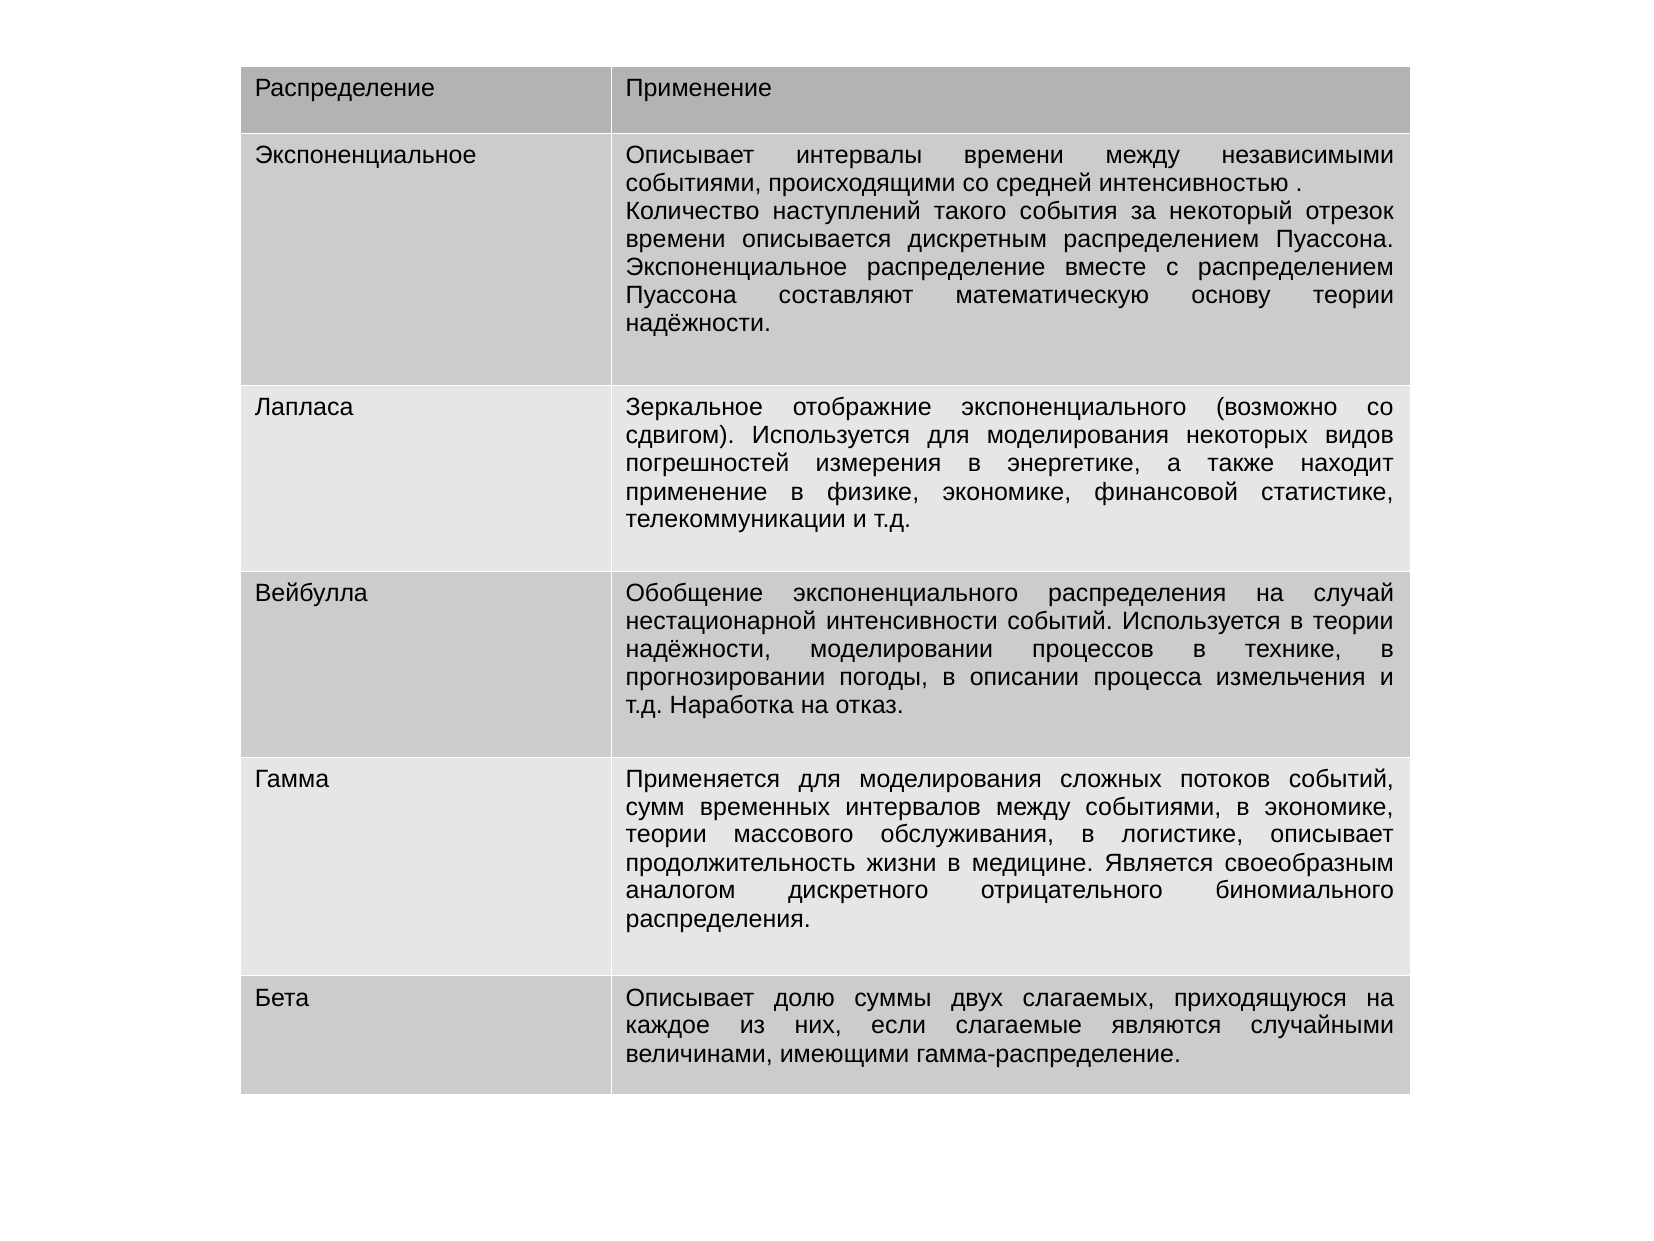

| Распределение | Применение |
| --- | --- |
| Экспоненциальное | Описывает интервалы времени между независимыми событиями, происходящими со средней интенсивностью . Количество наступлений такого события за некоторый отрезок времени описывается дискретным распределением Пуассона. Экспоненциальное распределение вместе с распределением Пуассона составляют математическую основу теории надёжности. |
| Лапласа | Зеркальное отображние экспоненциального (возможно со сдвигом). Используется для моделирования некоторых видов погрешностей измерения в энергетике, а также находит применение в физике, экономике, финансовой статистике, телекоммуникации и т.д. |
| Вейбулла | Обобщение экспоненциального распределения на случай нестационарной интенсивности событий. Используется в теории надёжности, моделировании процессов в технике, в прогнозировании погоды, в описании процесса измельчения и т.д. Наработка на отказ. |
| Гамма | Применяется для моделирования сложных потоков событий, сумм временных интервалов между событиями, в экономике, теории массового обслуживания, в логистике, описывает продолжительность жизни в медицине. Является своеобразным аналогом дискретного отрицательного биномиального распределения. |
| Бета | Описывает долю суммы двух слагаемых, приходящуюся на каждое из них, если слагаемые являются случайными величинами, имеющими гамма-распределение. |